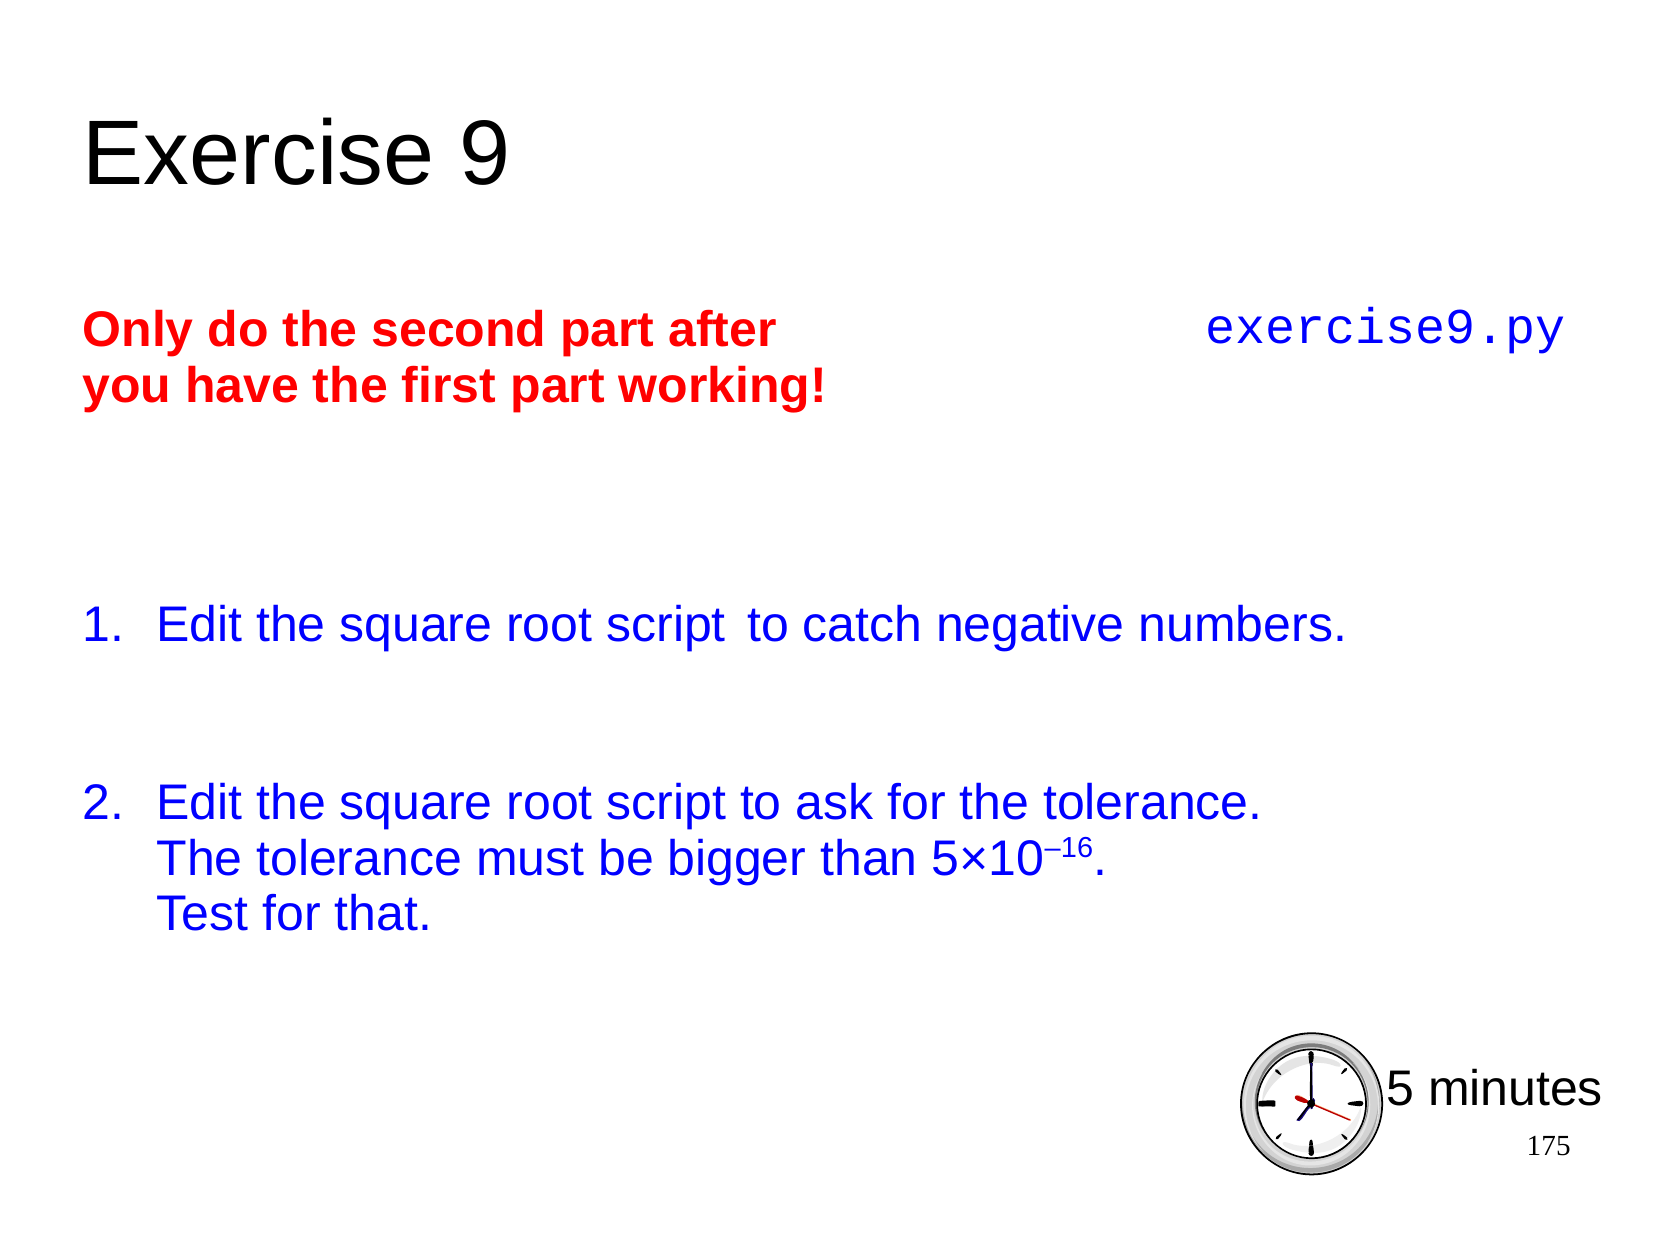

# Exercise 9
Only do the second part after
you have the first part working!
exercise9.py
1.	Edit the square root script	to catch negative numbers.
2.	Edit the square root script to ask for the tolerance.
	The tolerance must be bigger than 5×10–16.
	Test for that.
5 minutes
175